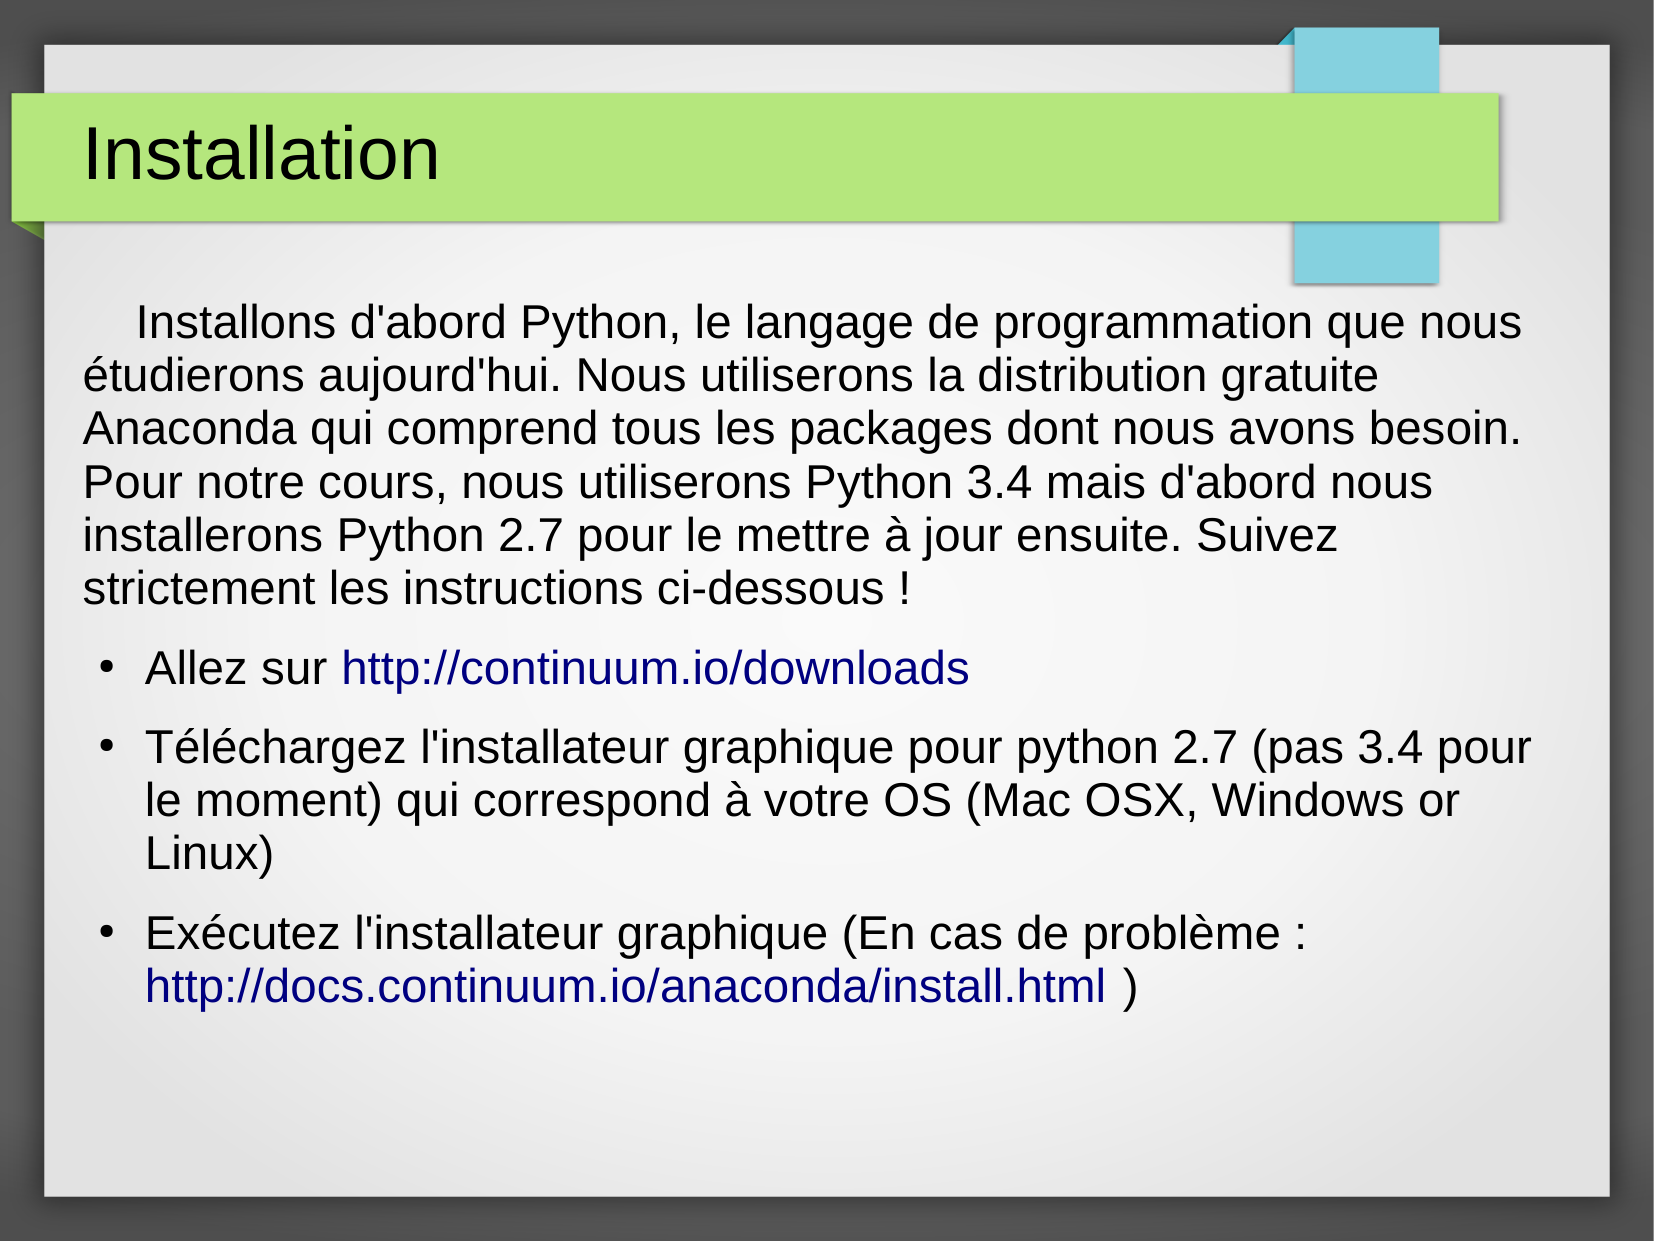

# Installation
 Installons d'abord Python, le langage de programmation que nous étudierons aujourd'hui. Nous utiliserons la distribution gratuite Anaconda qui comprend tous les packages dont nous avons besoin. Pour notre cours, nous utiliserons Python 3.4 mais d'abord nous installerons Python 2.7 pour le mettre à jour ensuite. Suivez strictement les instructions ci-dessous !
Allez sur http://continuum.io/downloads
Téléchargez l'installateur graphique pour python 2.7 (pas 3.4 pour le moment) qui correspond à votre OS (Mac OSX, Windows or Linux)
Exécutez l'installateur graphique (En cas de problème : http://docs.continuum.io/anaconda/install.html )